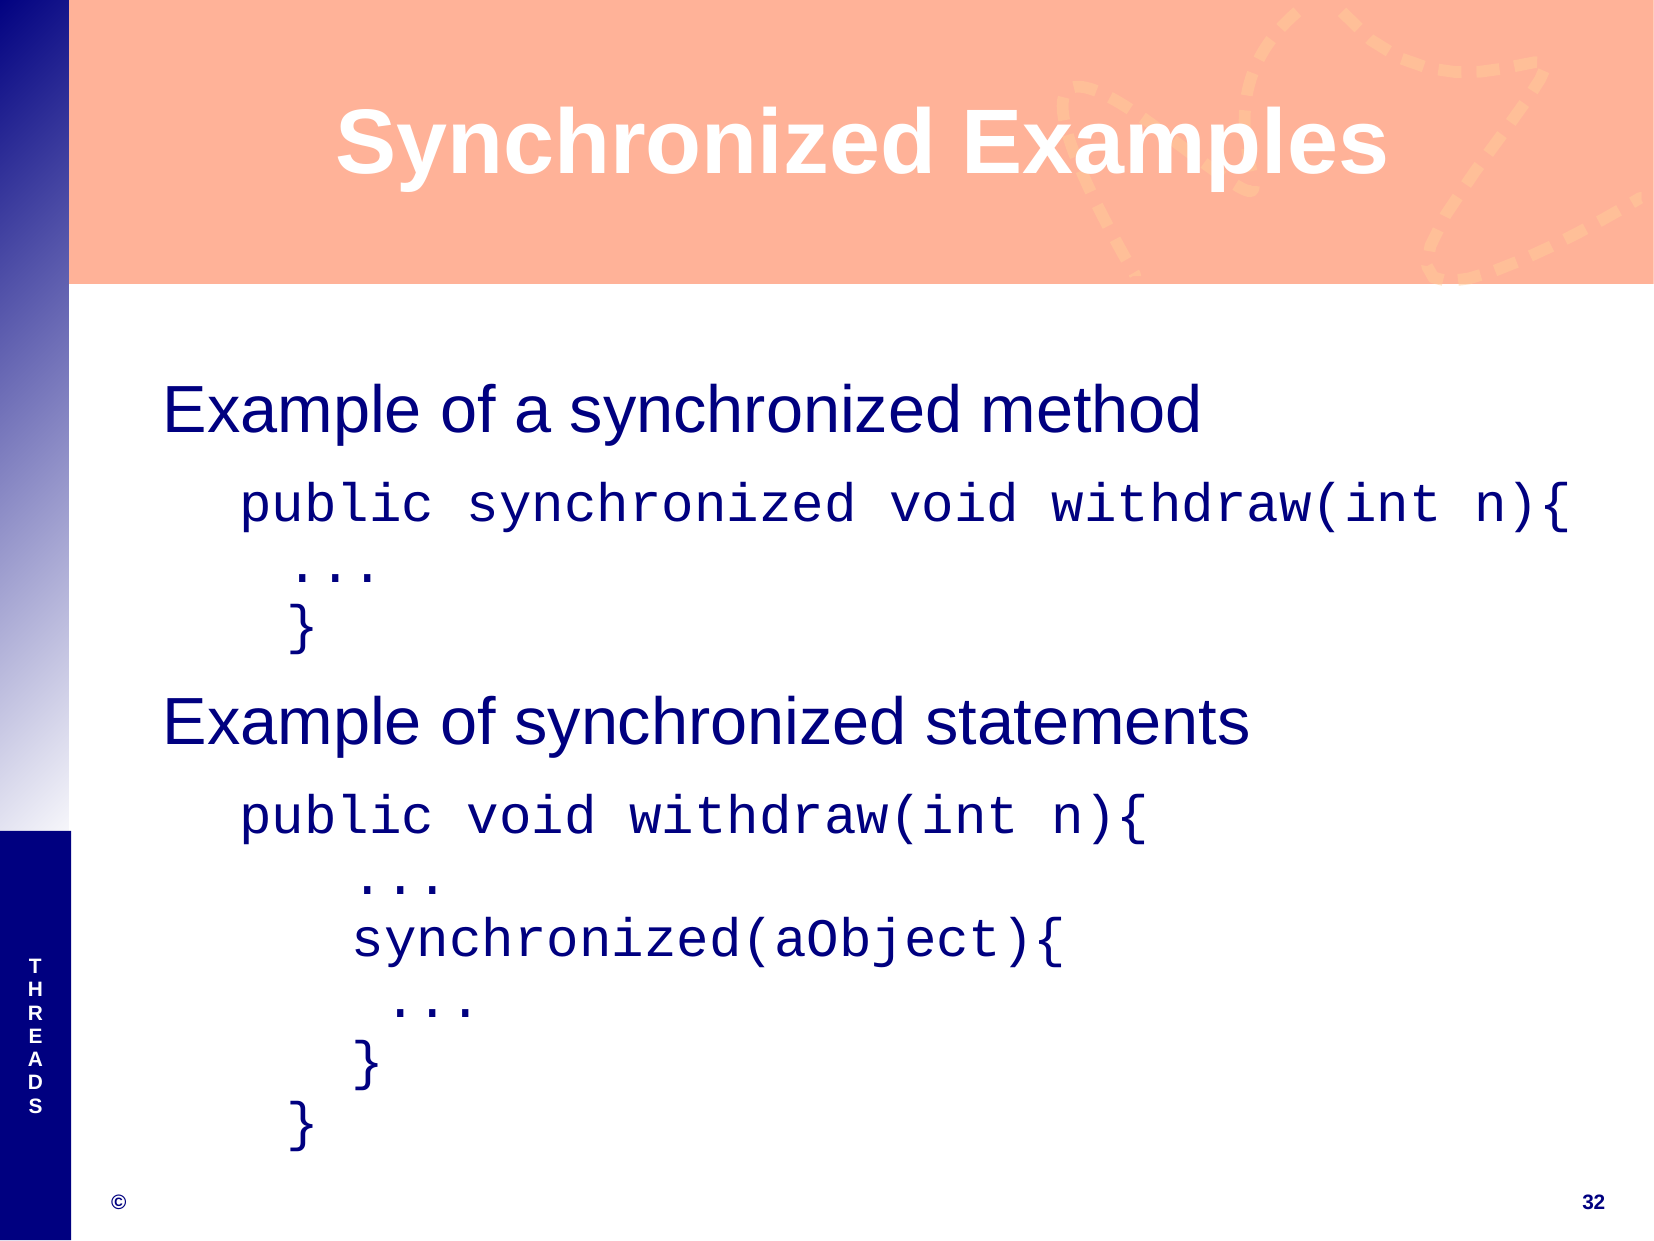

Synchronized Examples
# Example of a synchronized method
public synchronized void withdraw(int n){
...
}
Example of synchronized statements
public void withdraw(int n){
 ...
 synchronized(aObject){
 ...
 }
}
T
H
R
E
A
D
S